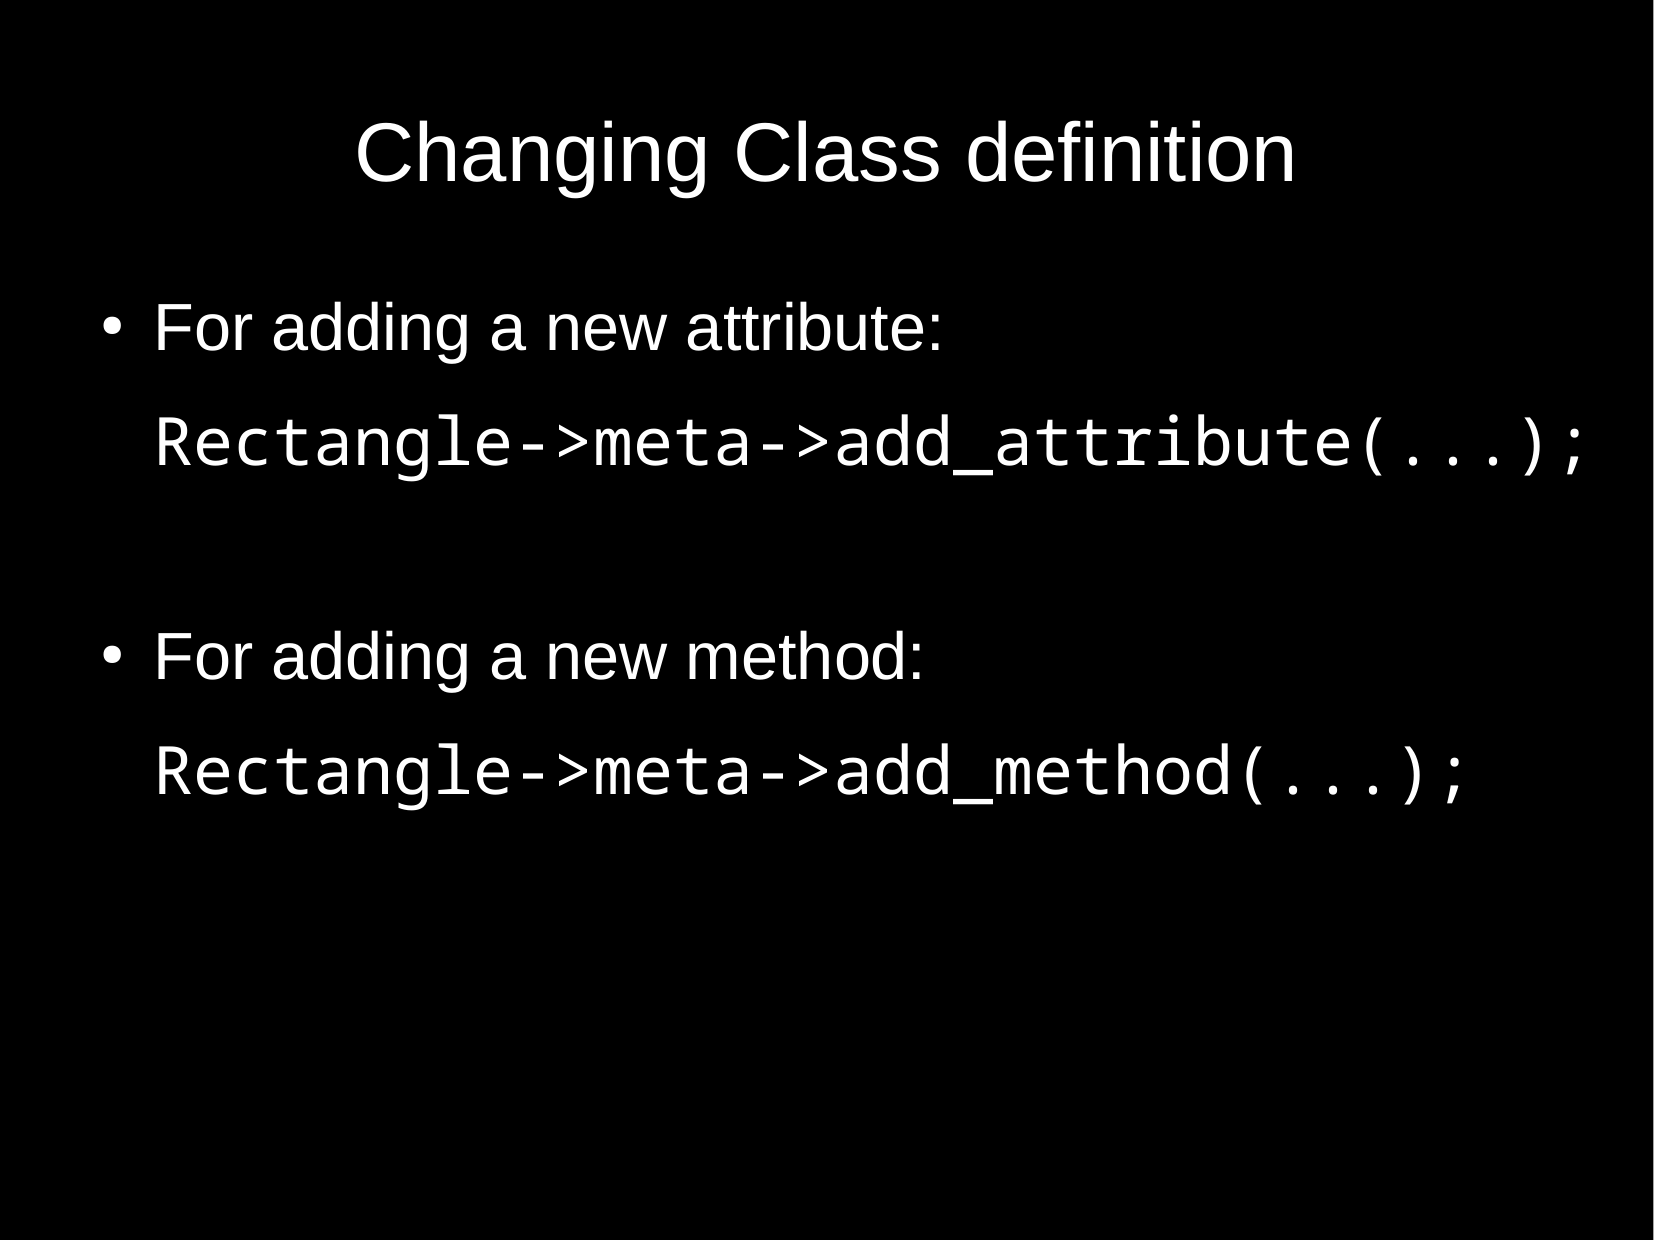

# Changing Class definition
For adding a new attribute:
Rectangle->meta->add_attribute(...);
For adding a new method:
Rectangle->meta->add_method(...);